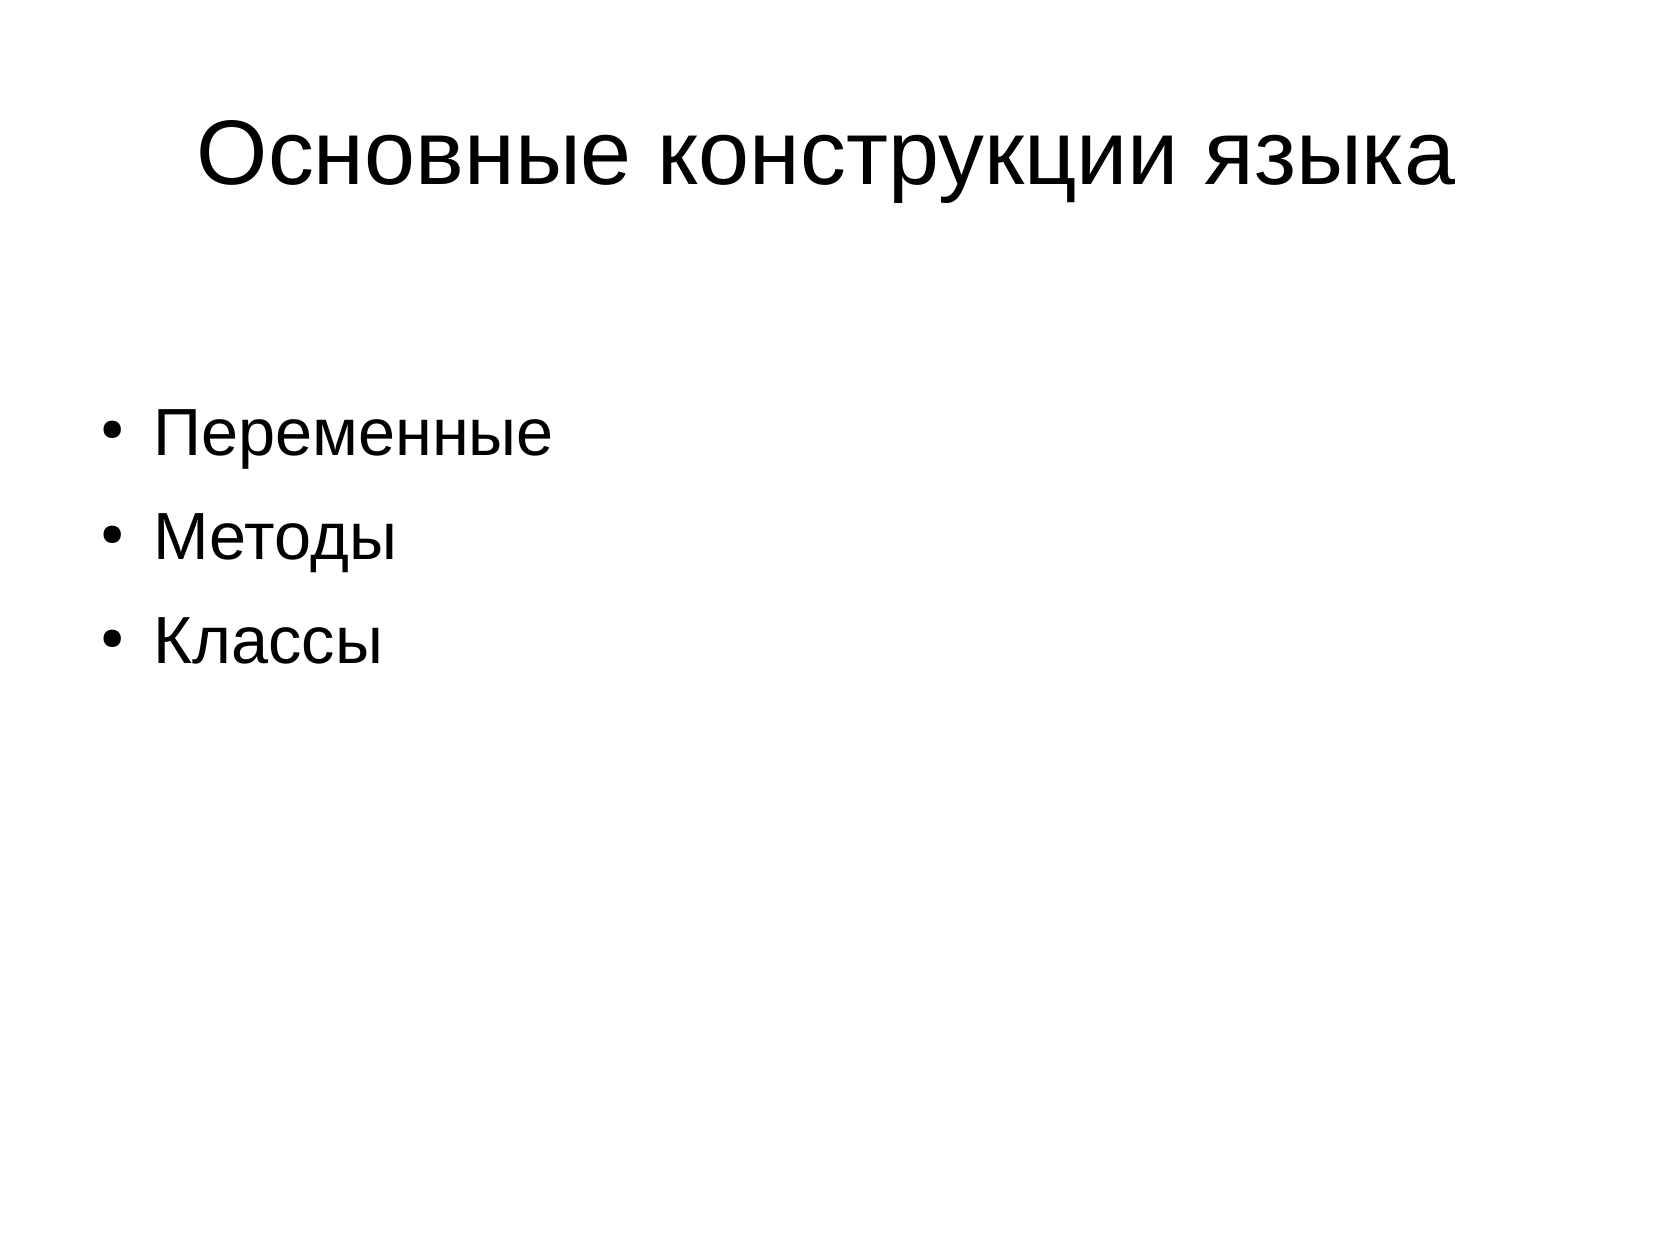

# Основные конструкции языка
Переменные
Методы
Классы